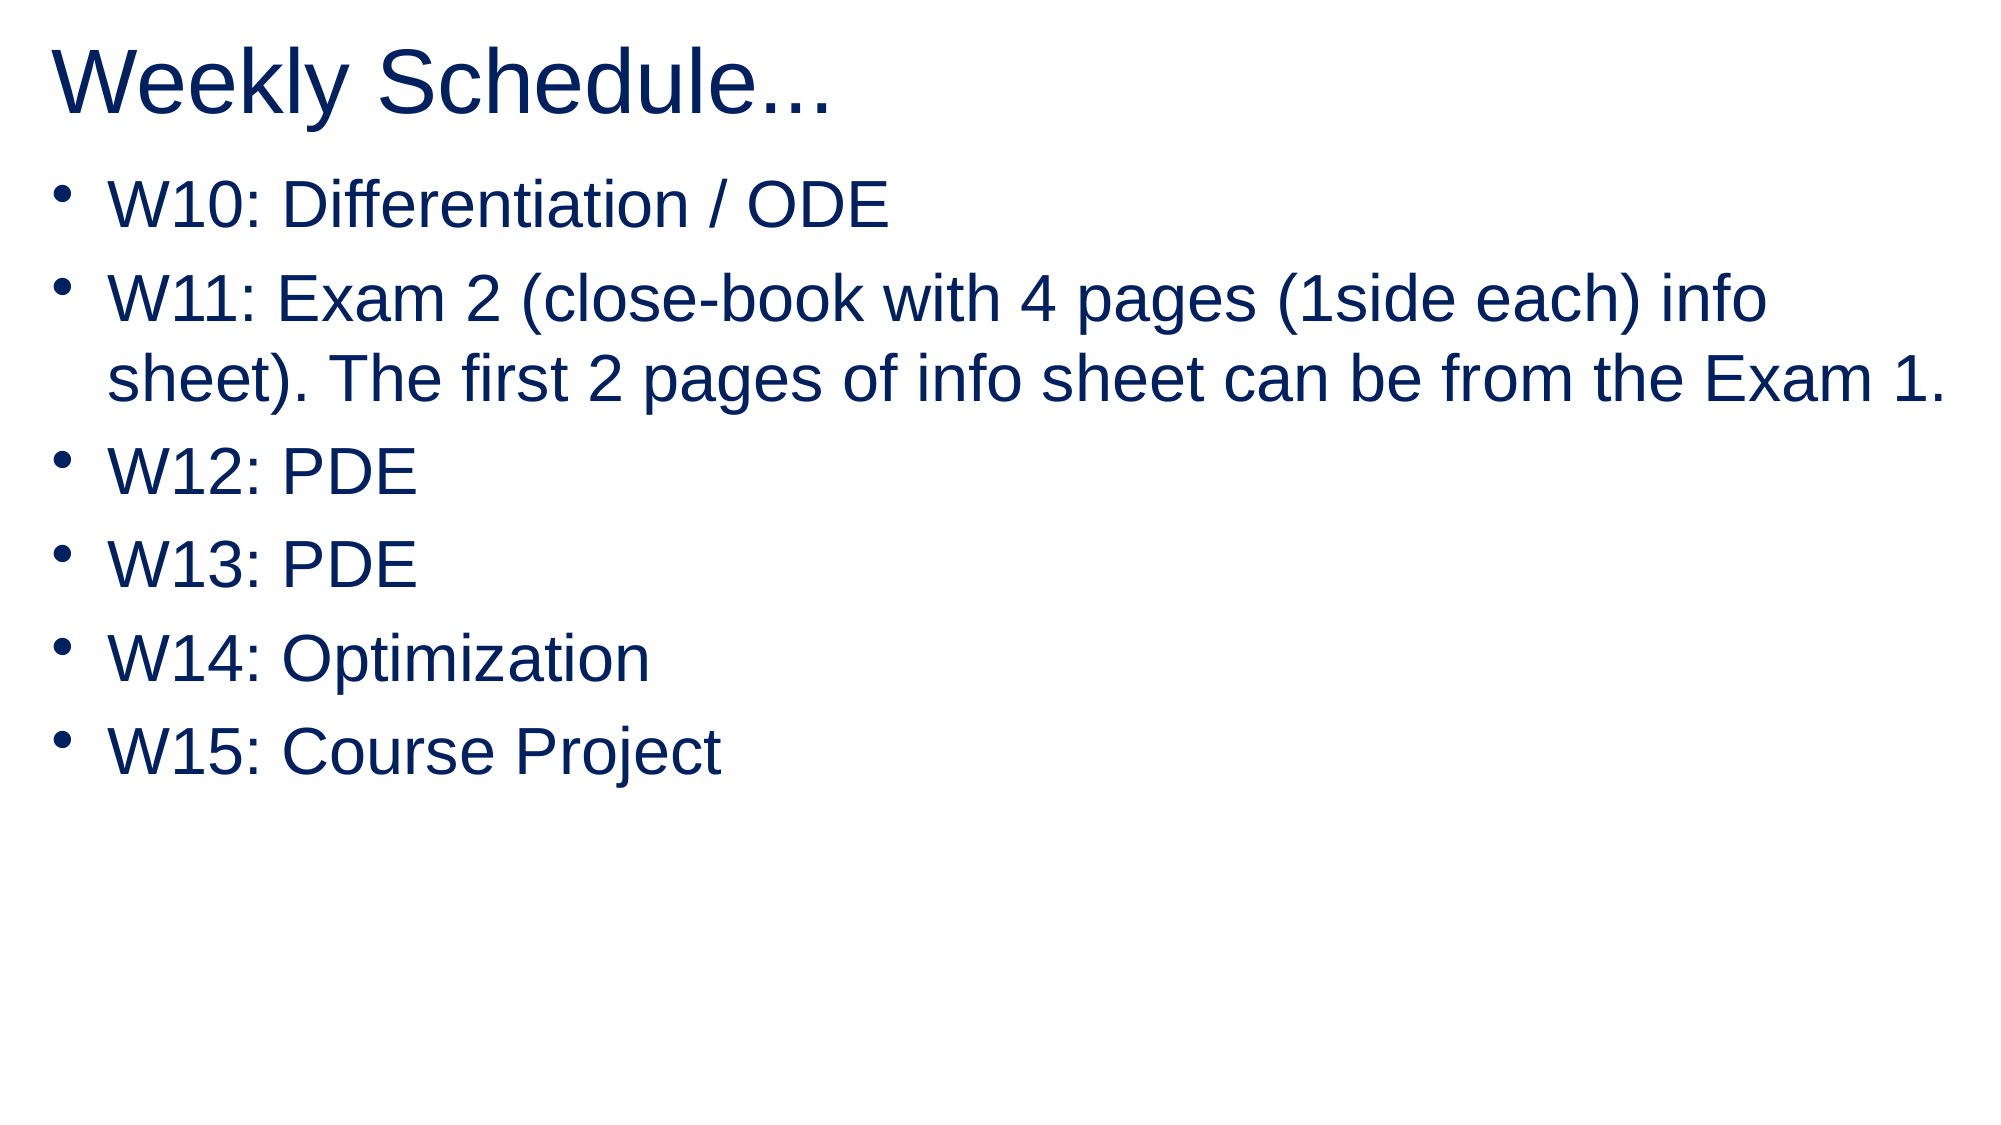

# Weekly Schedule...
W10: Differentiation / ODE
W11: Exam 2 (close-book with 4 pages (1side each) info sheet). The first 2 pages of info sheet can be from the Exam 1.
W12: PDE
W13: PDE
W14: Optimization
W15: Course Project